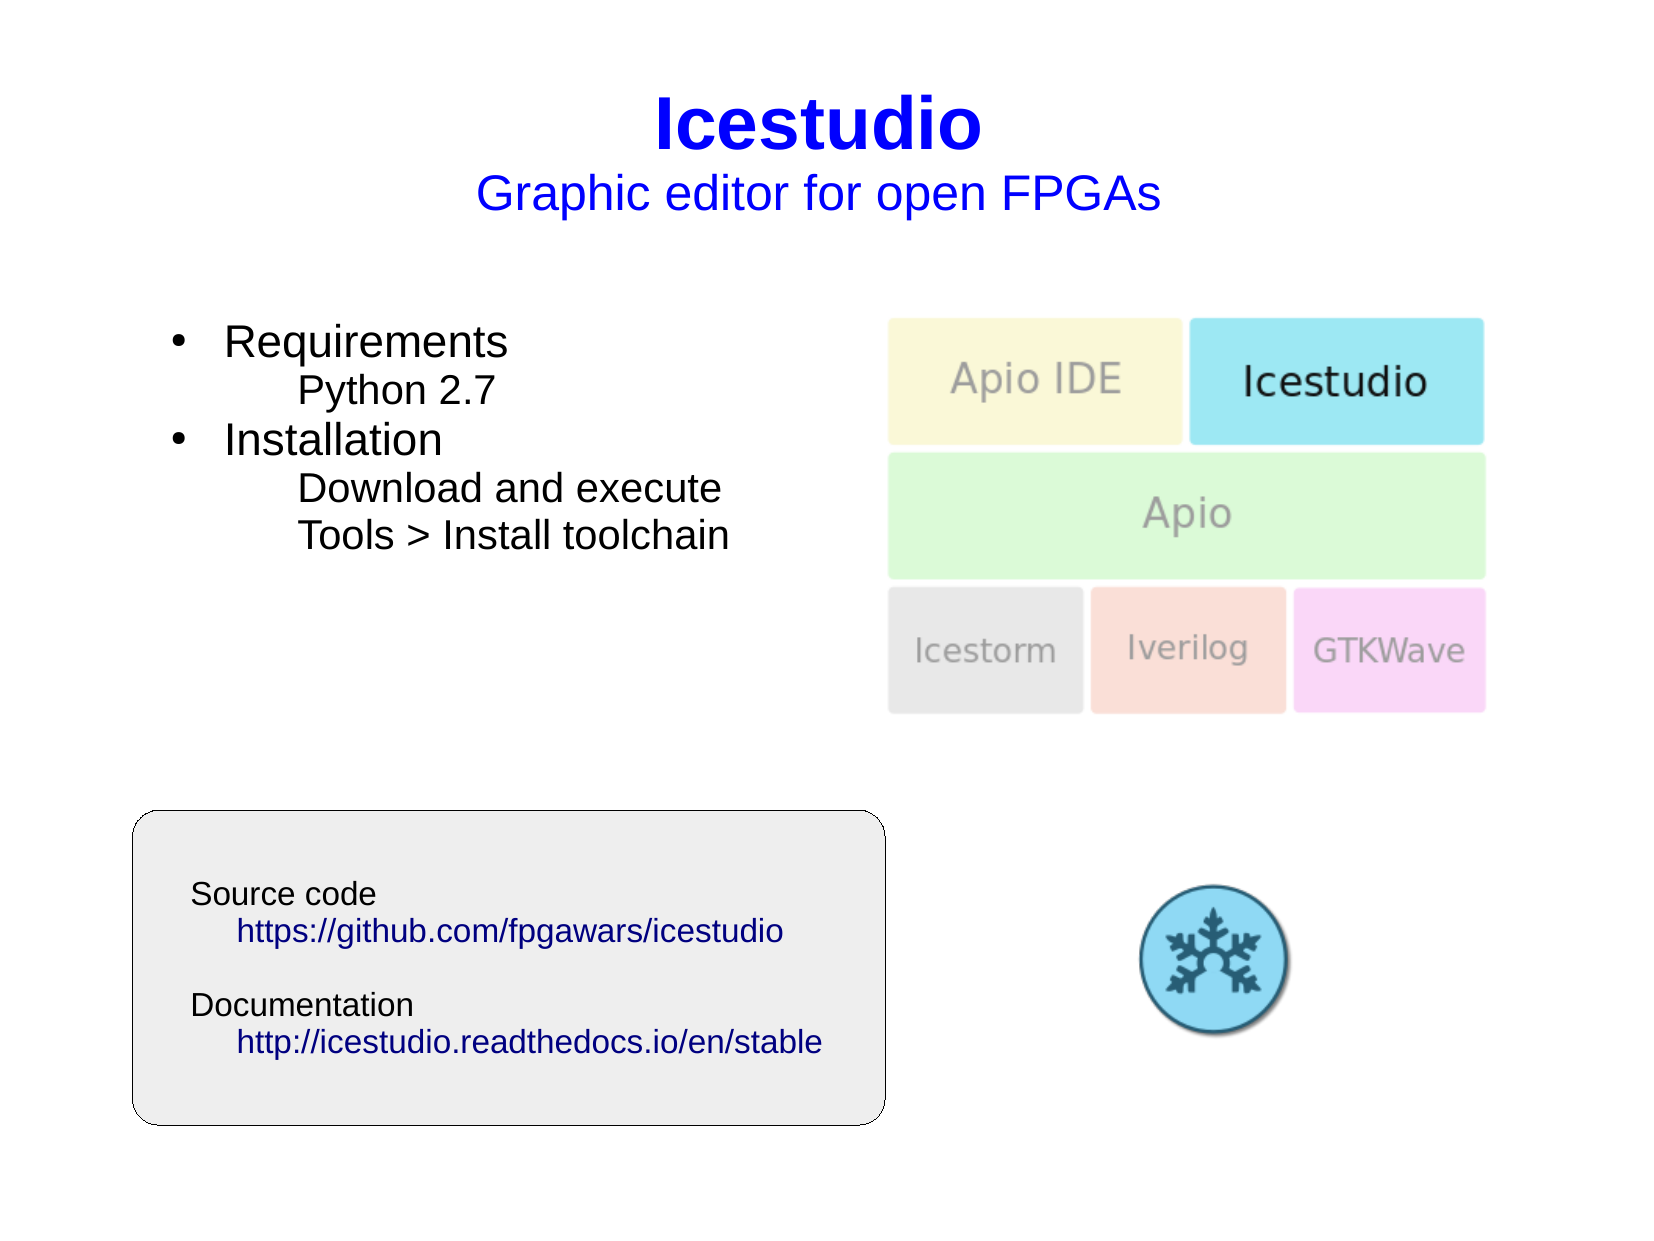

# Icestudio Graphic editor for open FPGAs
Requirements
Python 2.7
Installation
Download and execute
Tools > Install toolchain
Source code
 https://github.com/fpgawars/icestudio
Documentation
 http://icestudio.readthedocs.io/en/stable